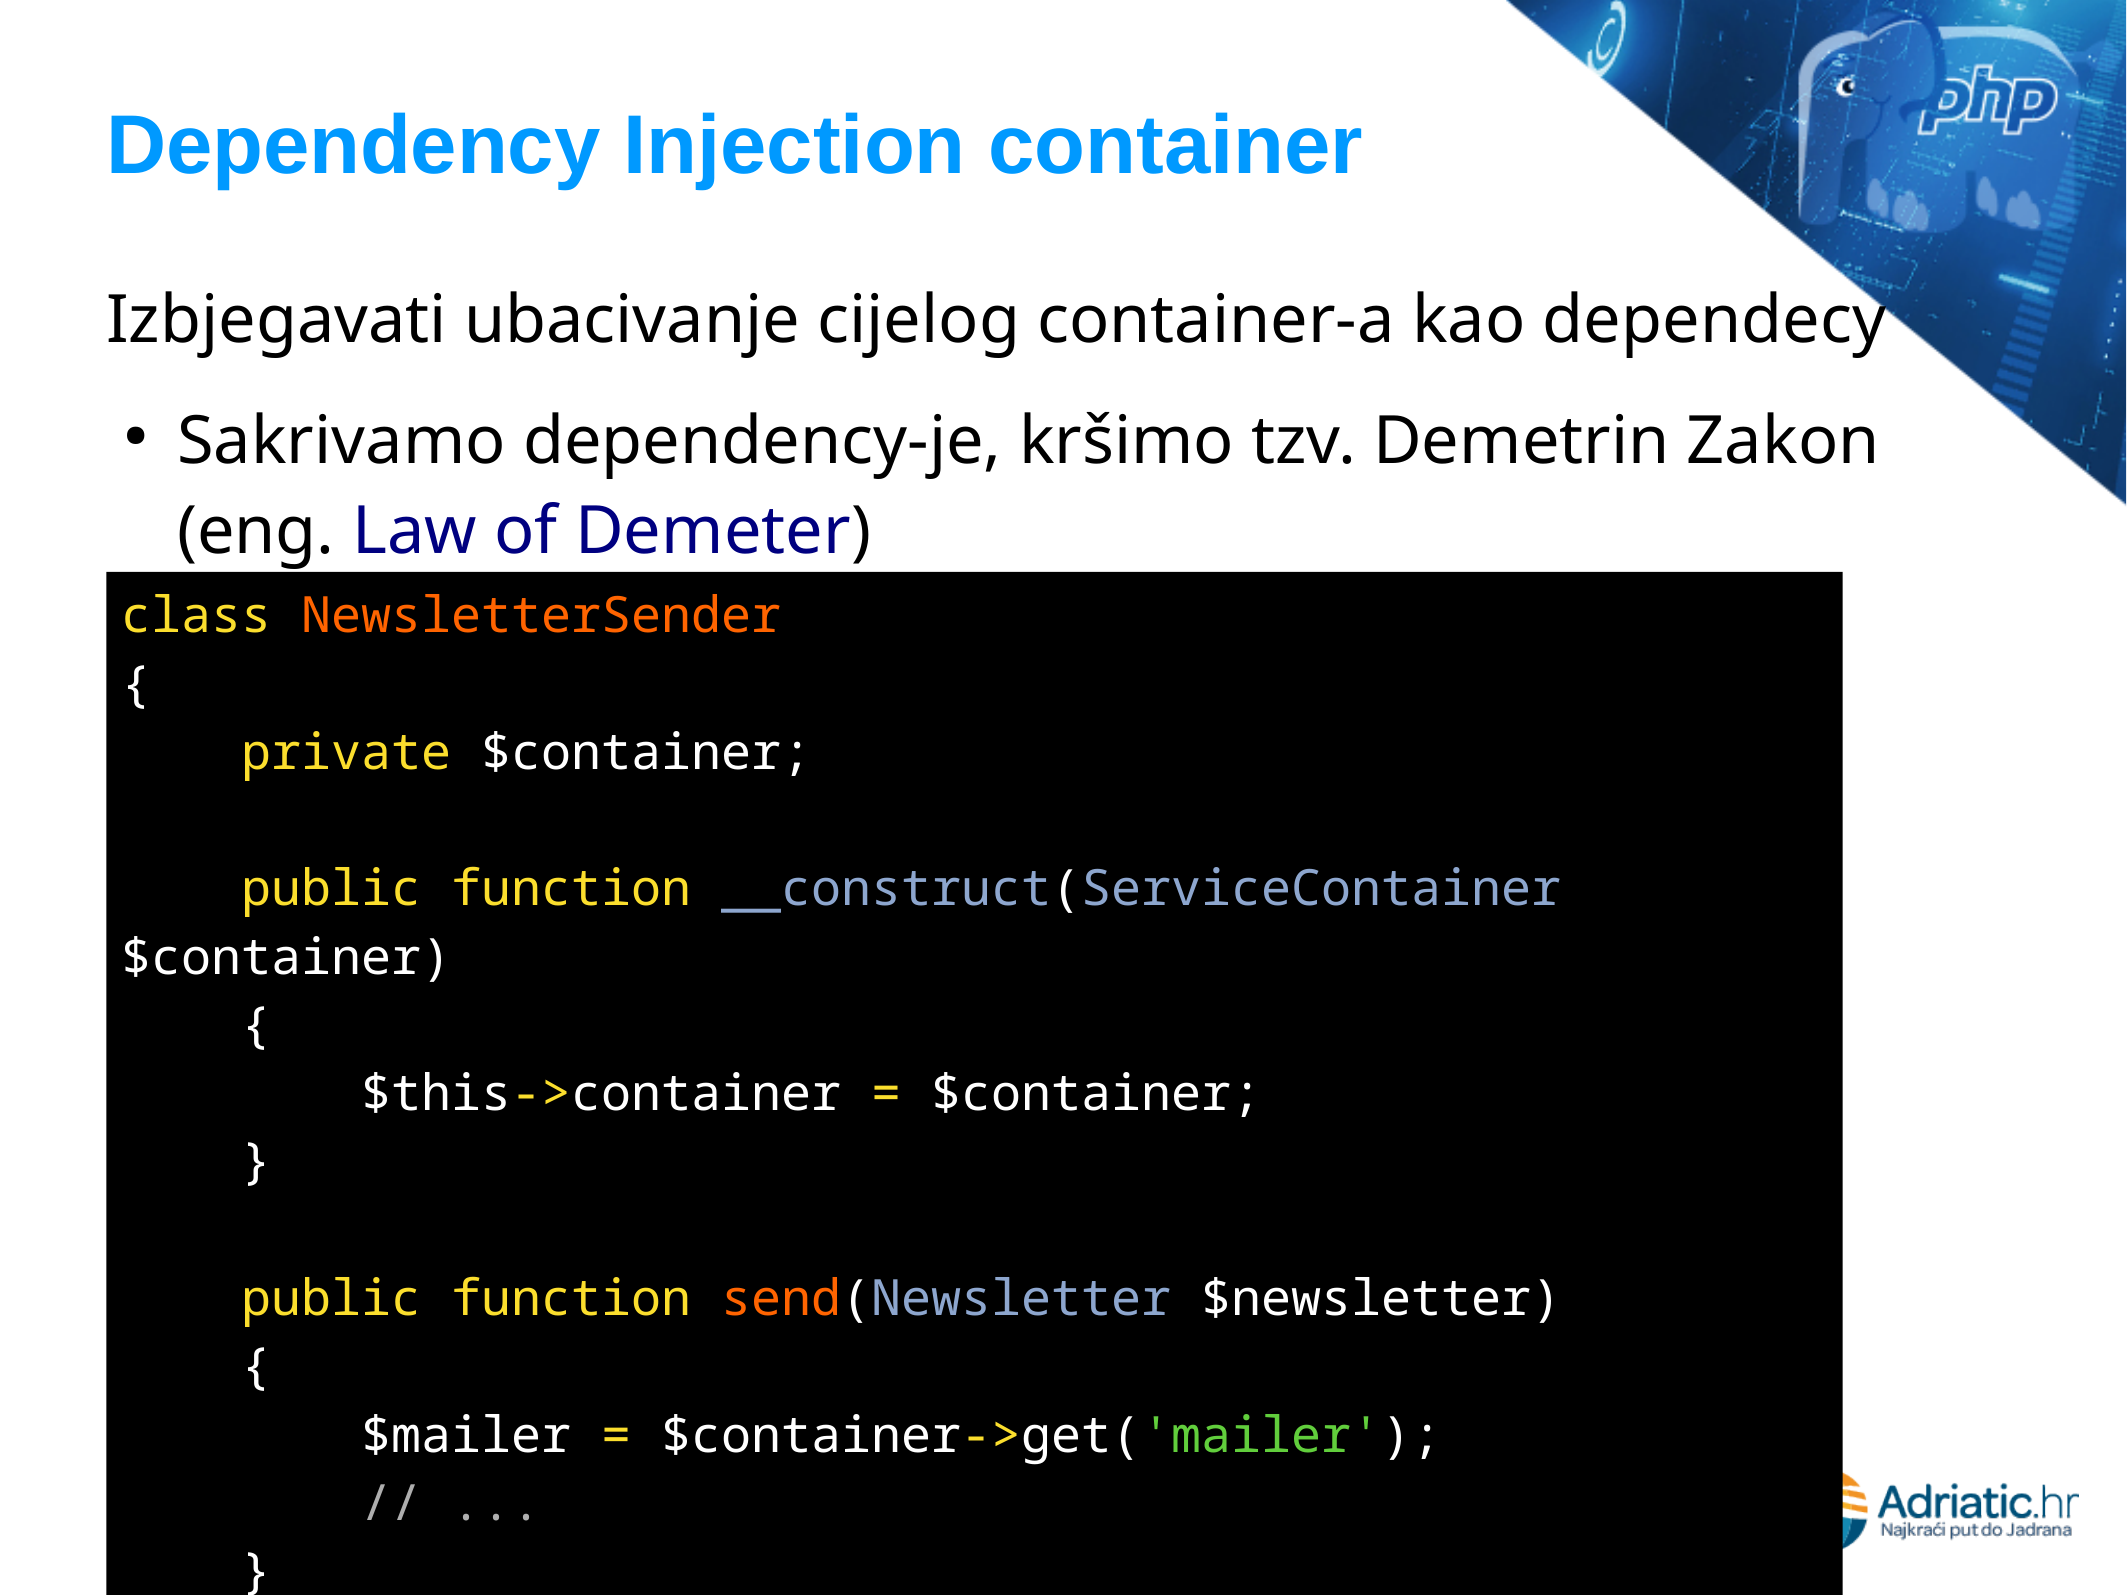

# Dependency Injection container
Izbjegavati ubacivanje cijelog container-a kao dependecy
Sakrivamo dependency-je, kršimo tzv. Demetrin Zakon (eng. Law of Demeter)
class NewsletterSender
{
 private $container;
 public function __construct(ServiceContainer $container)
 {
 $this->container = $container;
 }
 public function send(Newsletter $newsletter)
 {
 $mailer = $container->get('mailer');
 // ...
 }
}